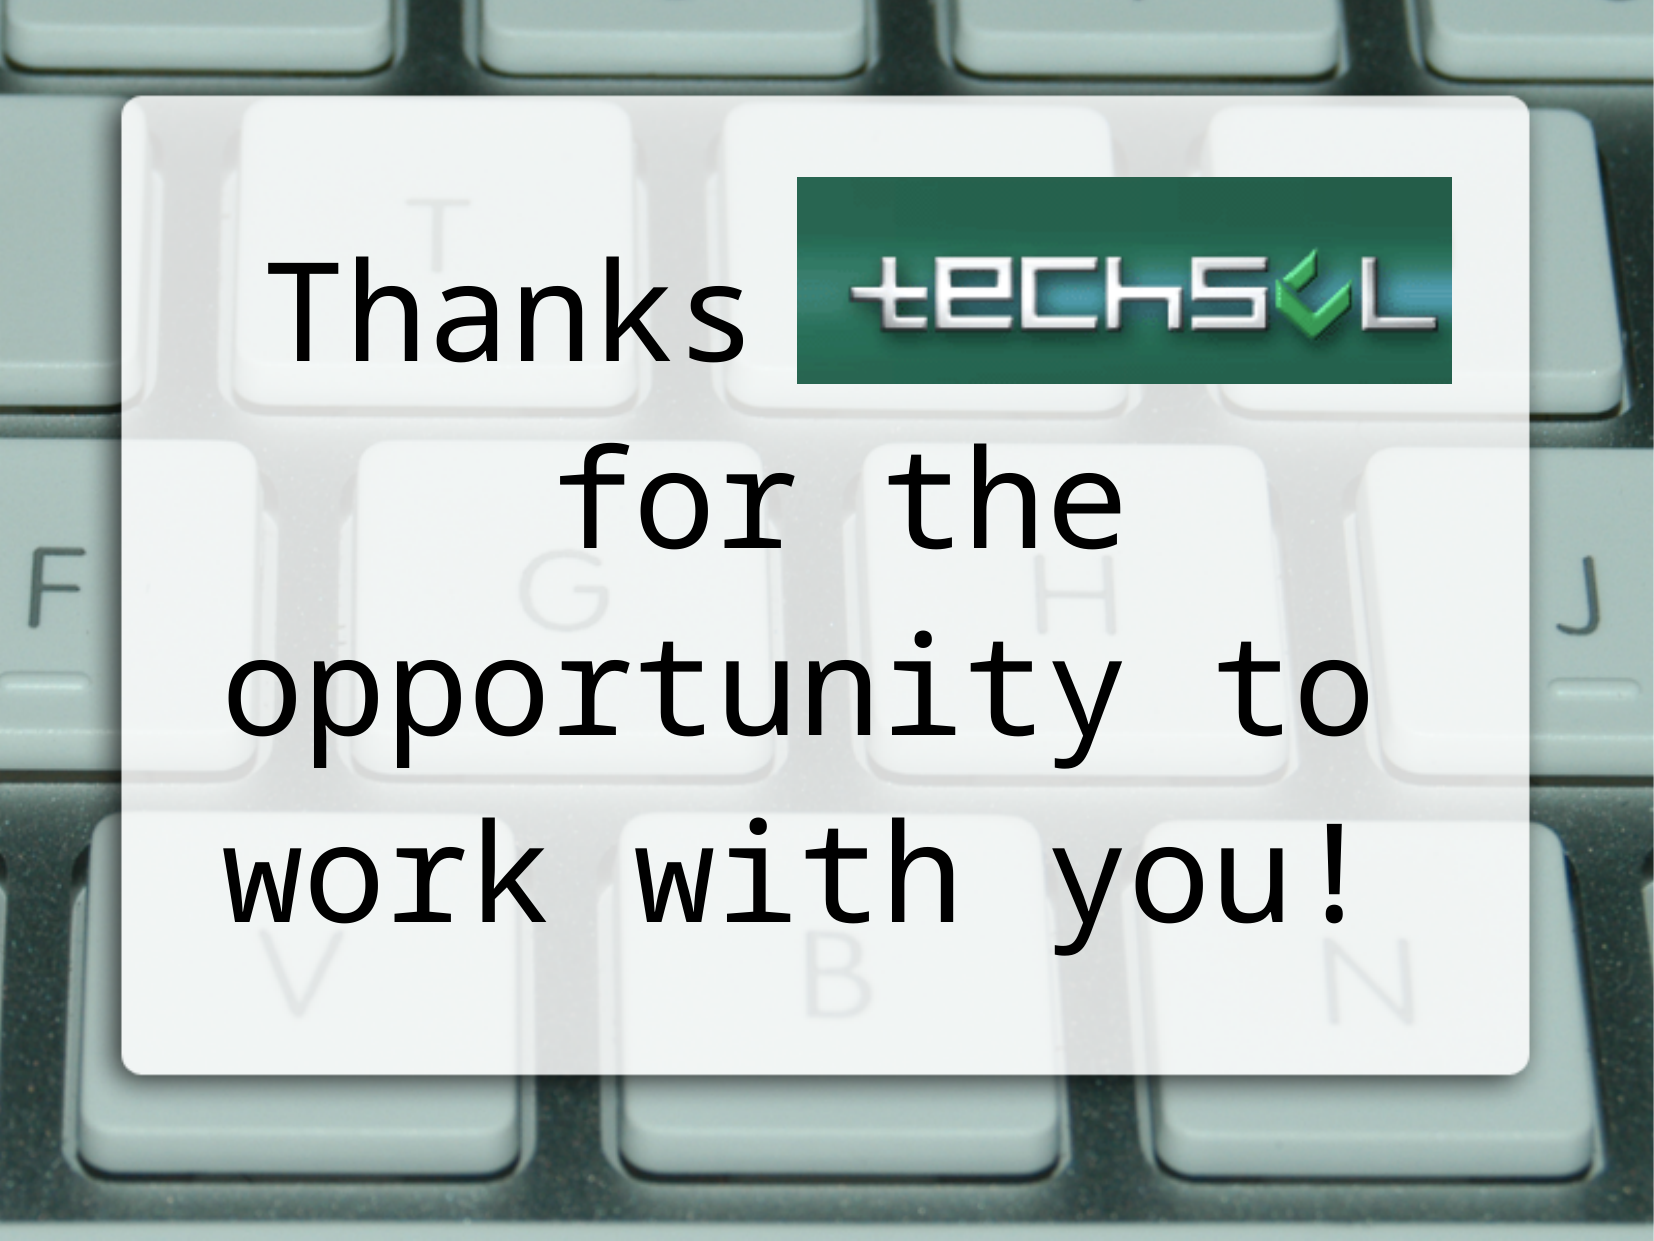

Thanks
 for the opportunity to work with you!